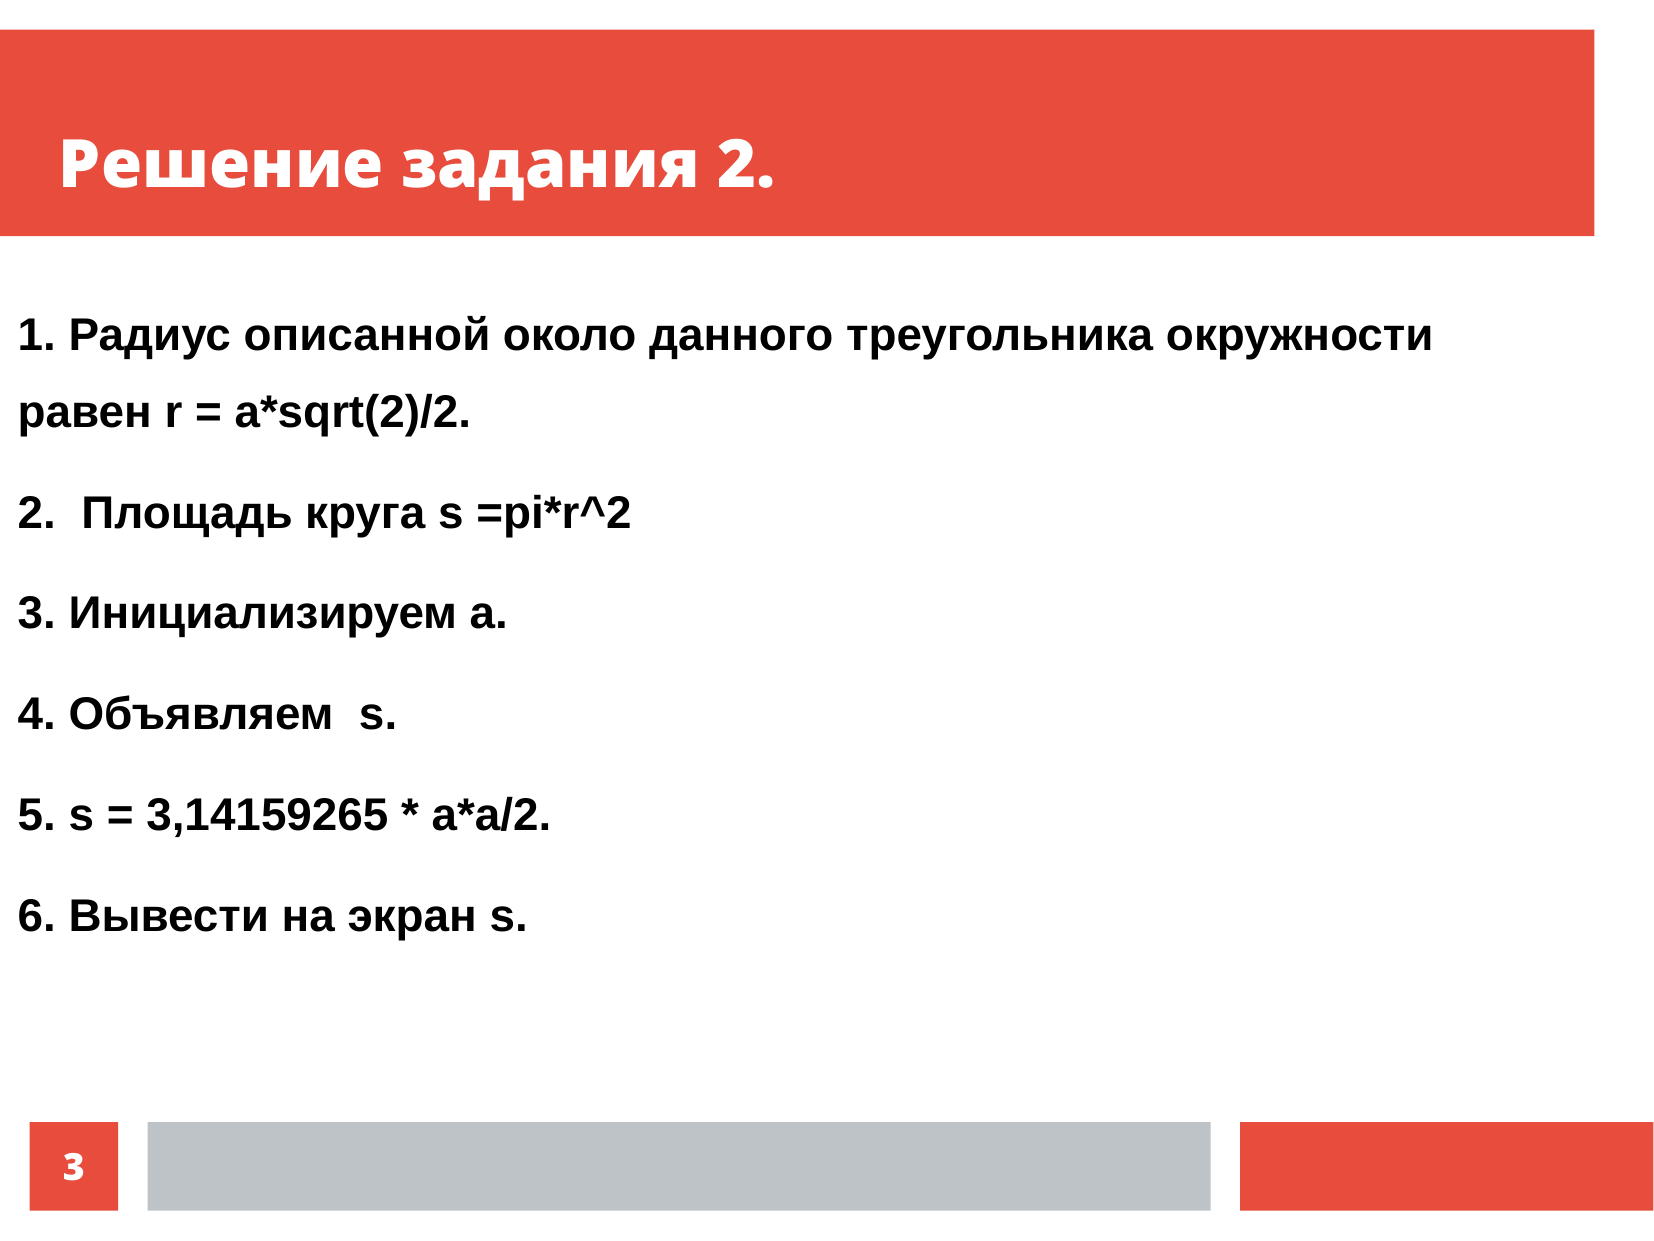

# Решение задания 2.
1. Радиус описанной около данного треугольника окружности равен r = a*sqrt(2)/2.
2. Площадь круга s =pi*r^2
3. Инициализируем a.
4. Объявляем s.
5. s = 3,14159265 * a*a/2.
6. Вывести на экран s.
3